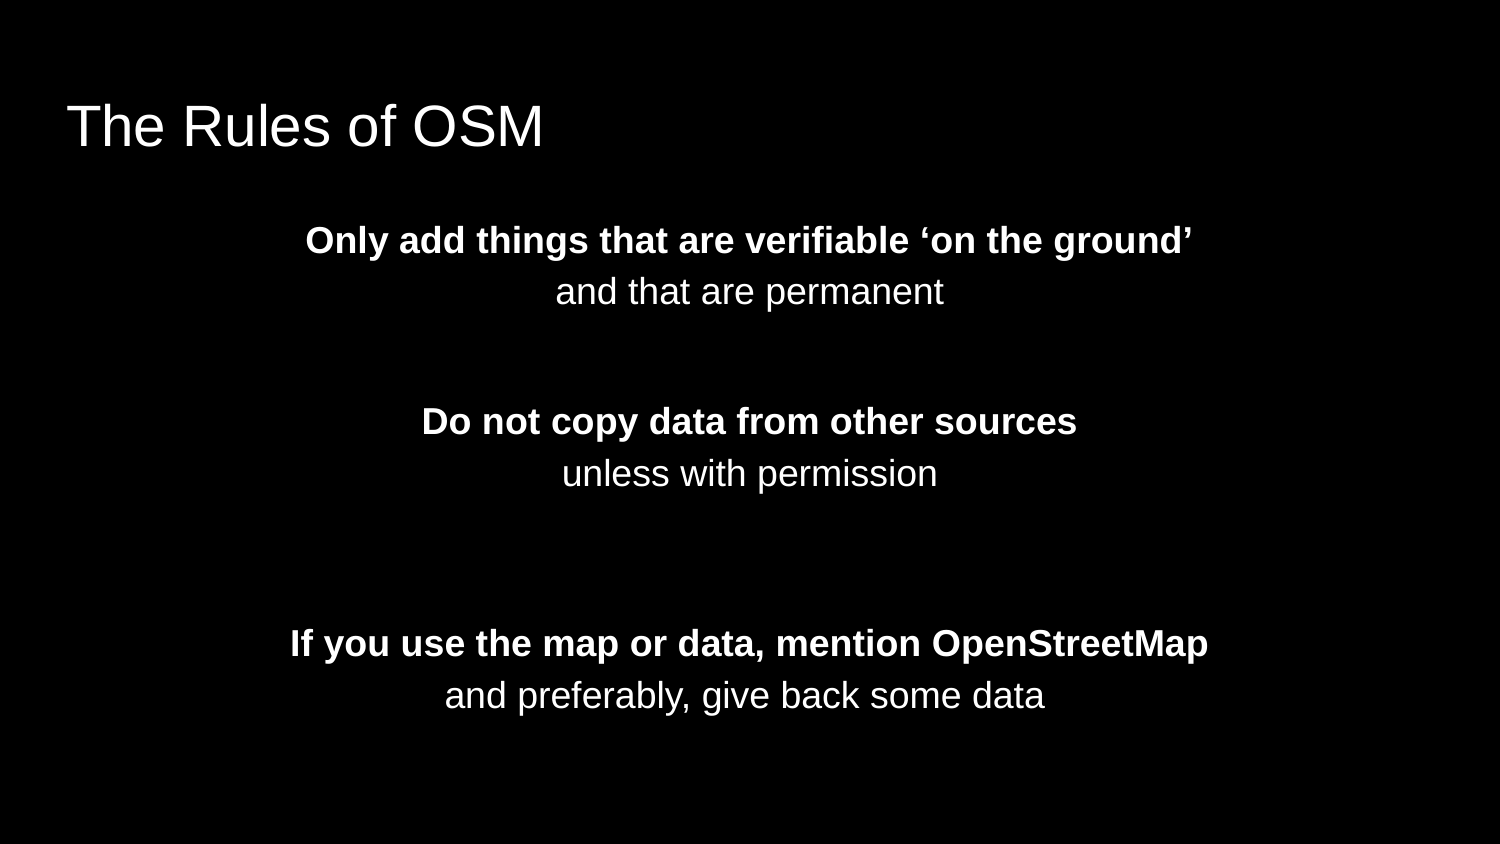

# The Rules of OSM
Only add things that are verifiable ‘on the ground’
and that are permanent
Do not copy data from other sources
unless with permission
If you use the map or data, mention OpenStreetMap
and preferably, give back some data